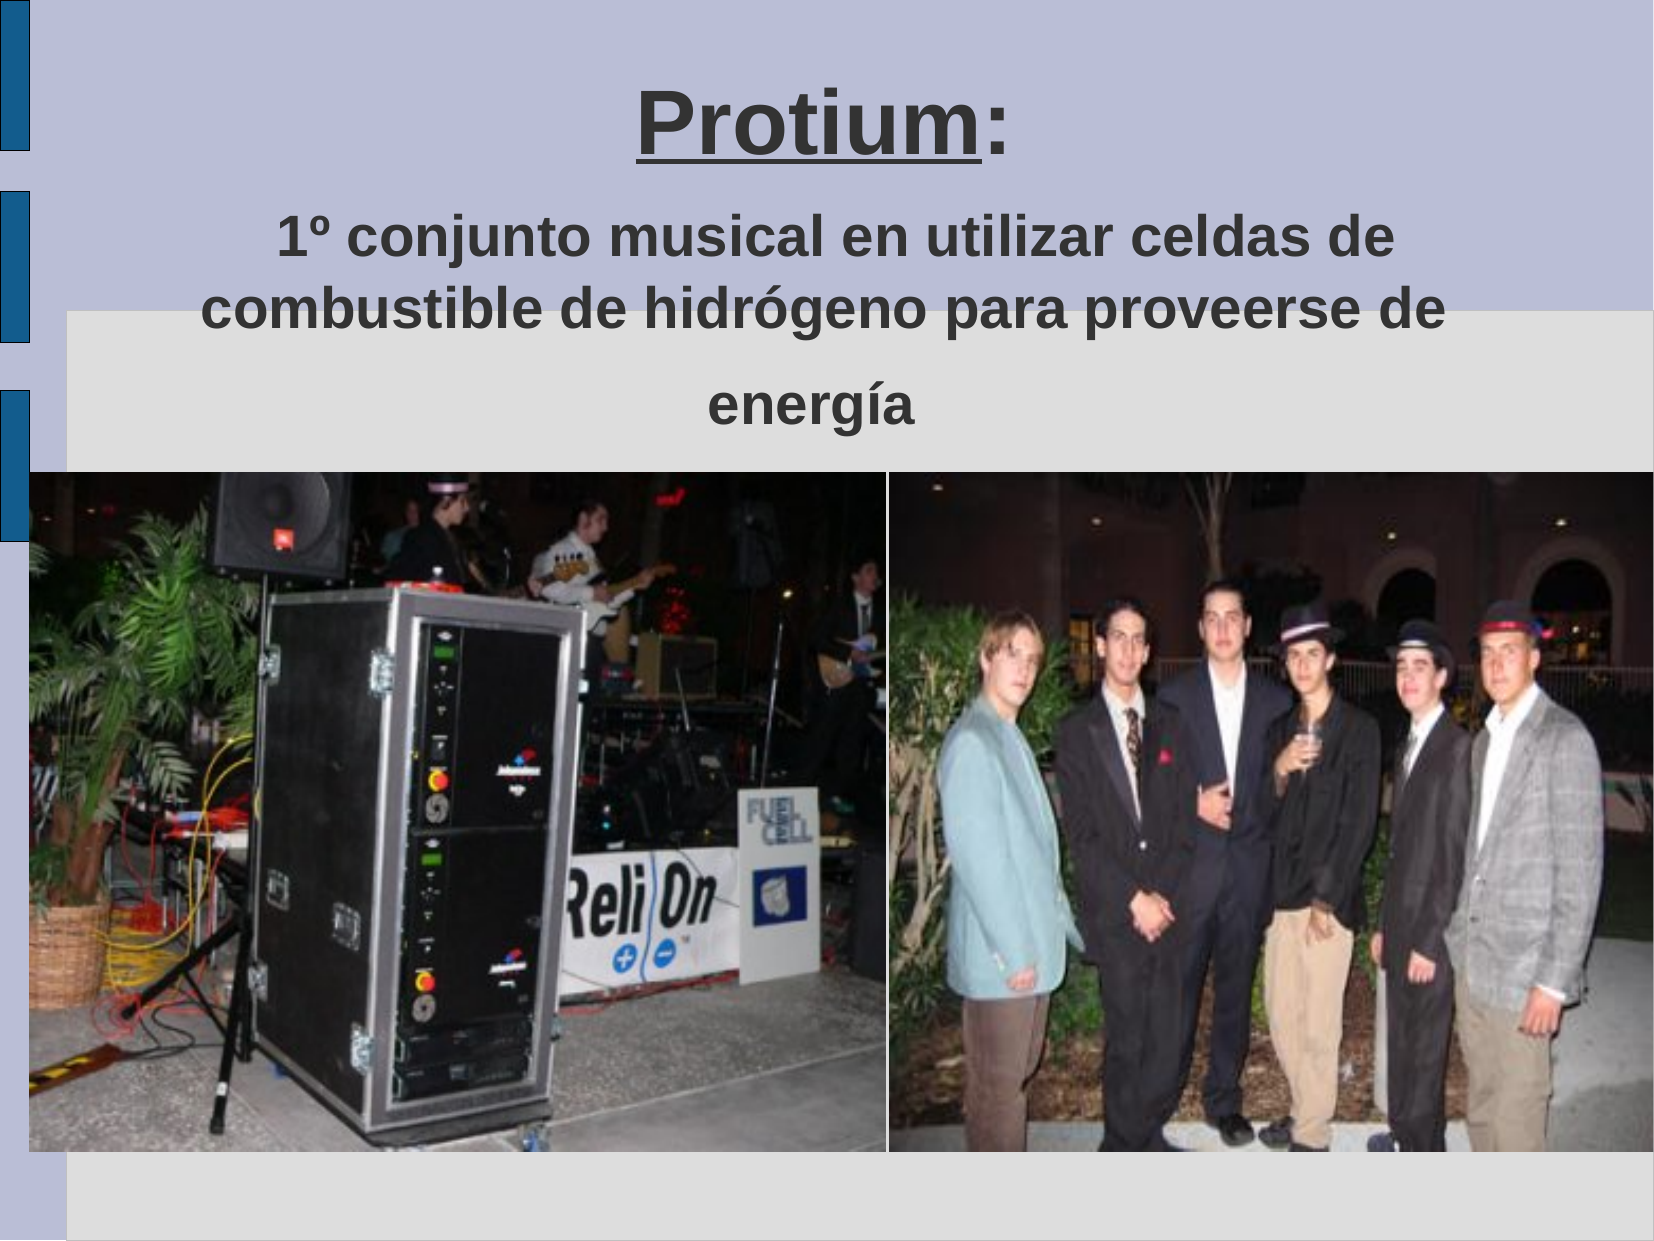

# Protium: 1º conjunto musical en utilizar celdas de combustible de hidrógeno para proveerse de energía